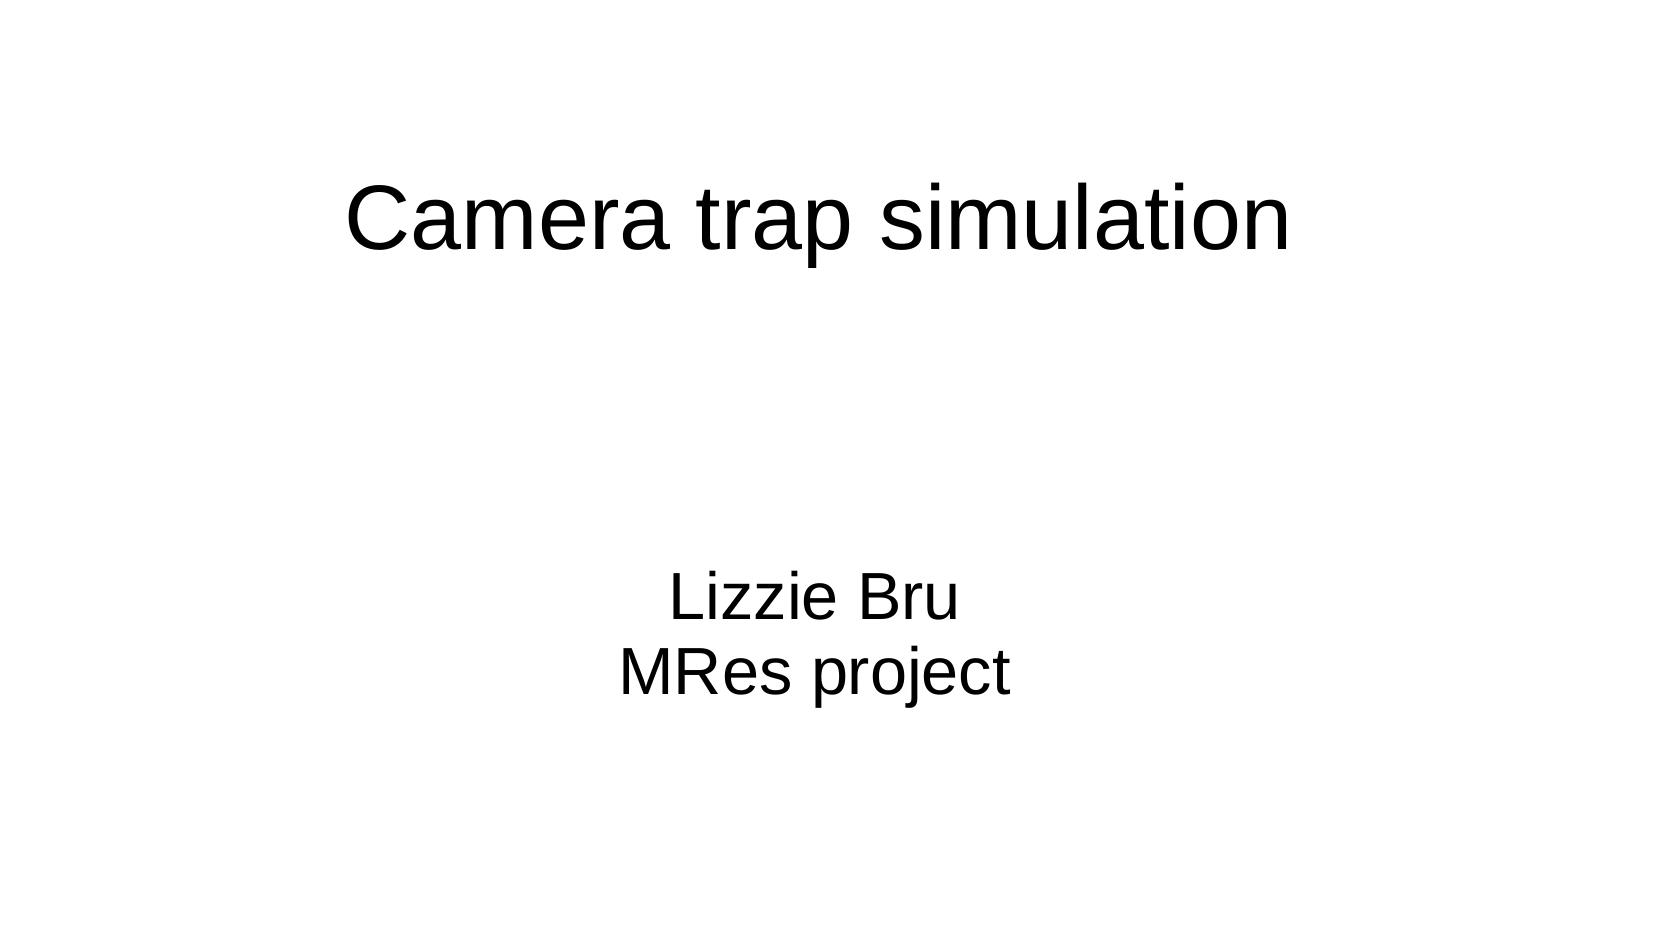

# Camera trap simulation
Lizzie Bru MRes project